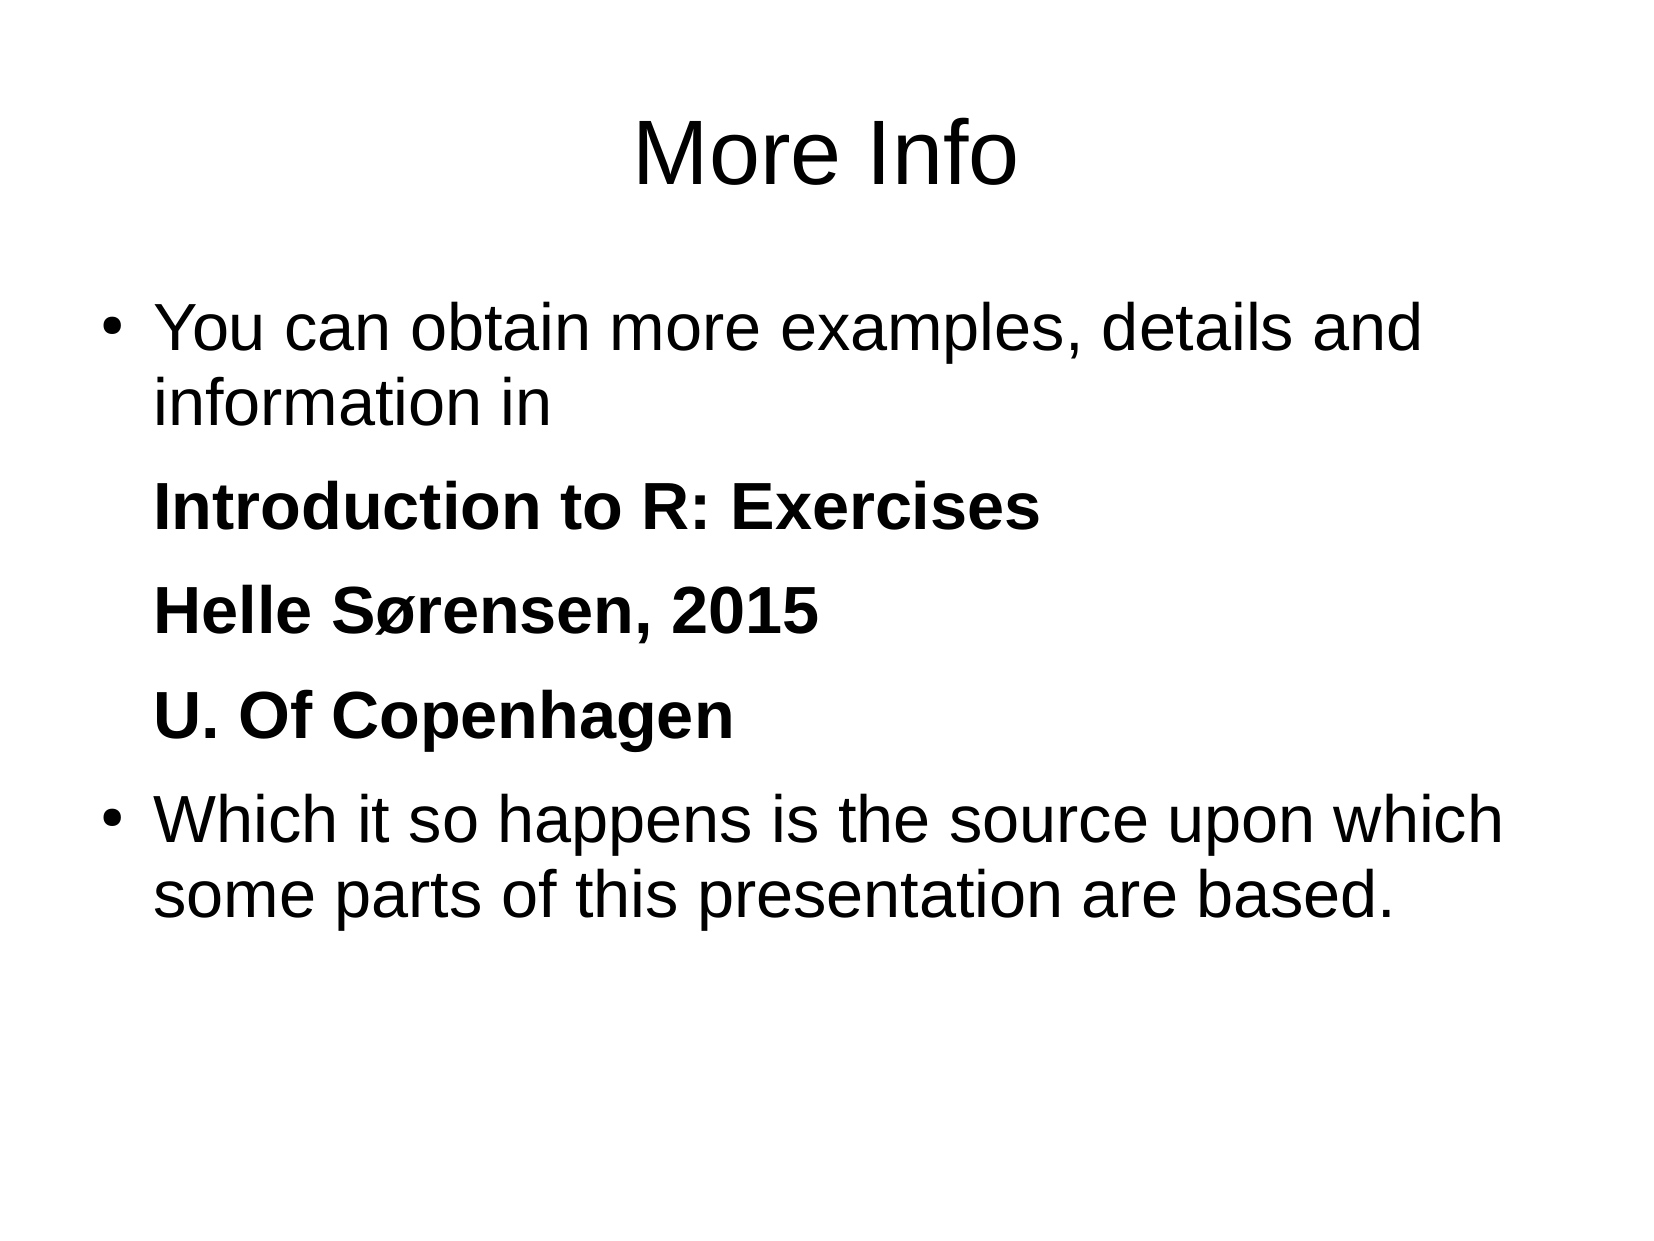

# More Info
You can obtain more examples, details and information in
Introduction to R: Exercises
Helle Sørensen, 2015
U. Of Copenhagen
Which it so happens is the source upon which some parts of this presentation are based.